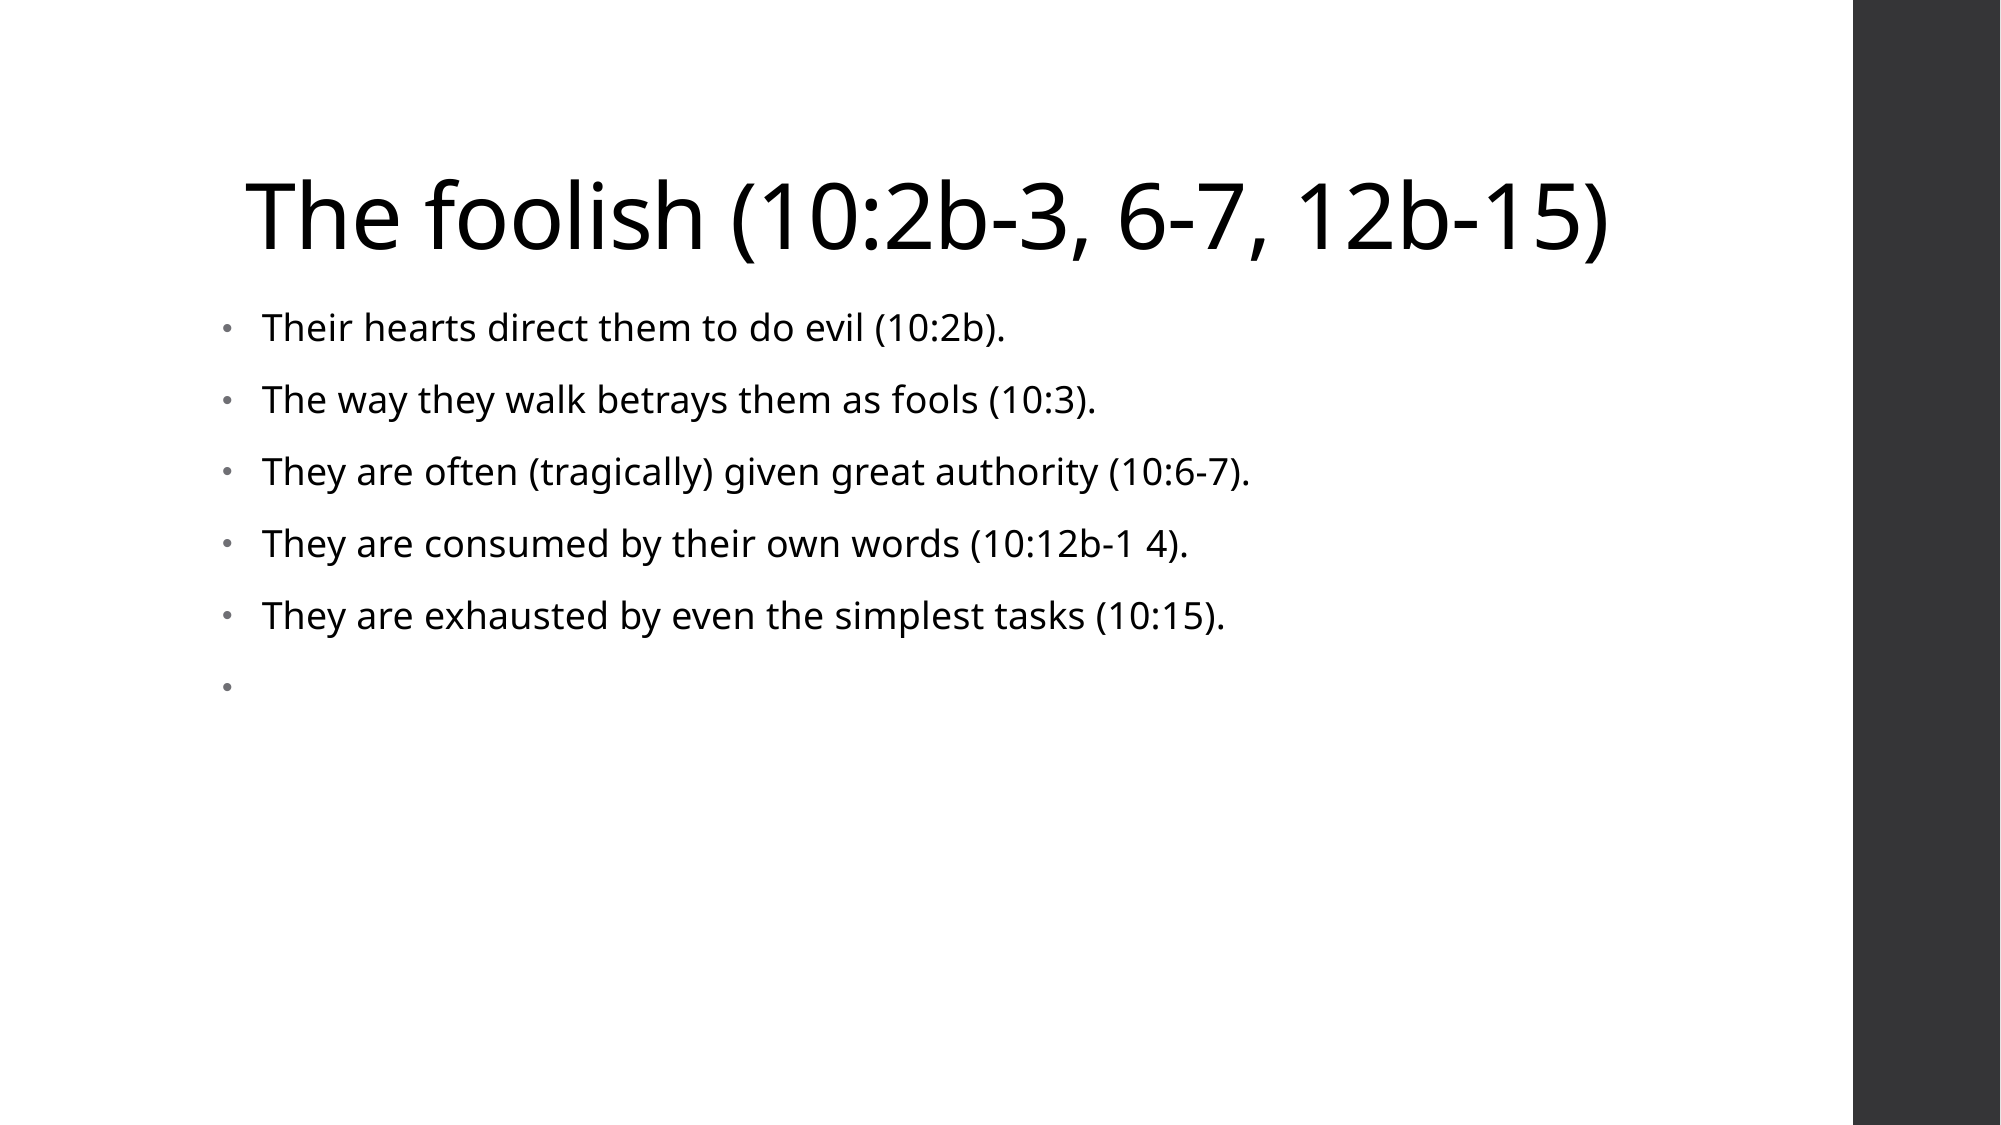

# The foolish (10:2b-3, 6-7, 12b-15)
 Their hearts direct them to do evil (10:2b).
 The way they walk betrays them as fools (10:3).
 They are often (tragically) given great authority (10:6-7).
 They are consumed by their own words (10:12b-1 4).
 They are exhausted by even the simplest tasks (10:15).